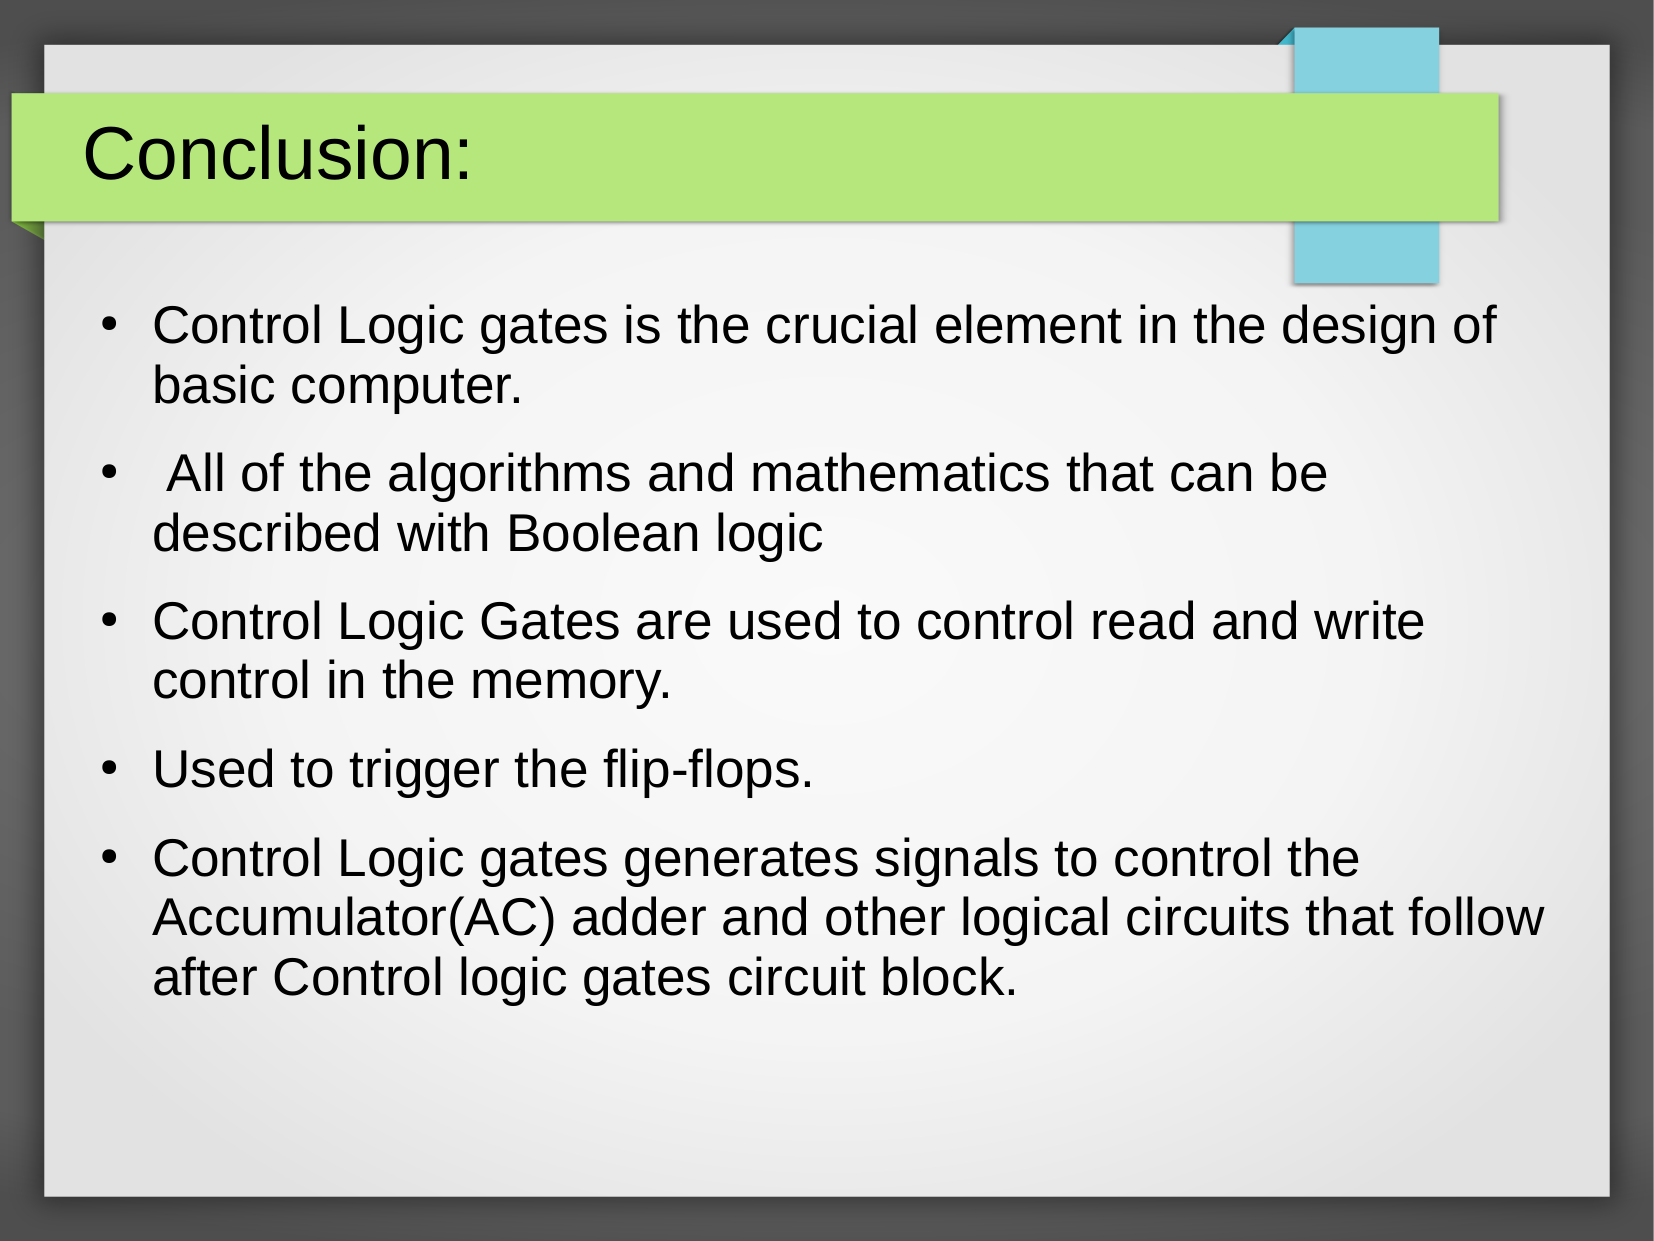

# Conclusion:
Control Logic gates is the crucial element in the design of basic computer.
 All of the algorithms and mathematics that can be described with Boolean logic
Control Logic Gates are used to control read and write control in the memory.
Used to trigger the flip-flops.
Control Logic gates generates signals to control the Accumulator(AC) adder and other logical circuits that follow after Control logic gates circuit block.